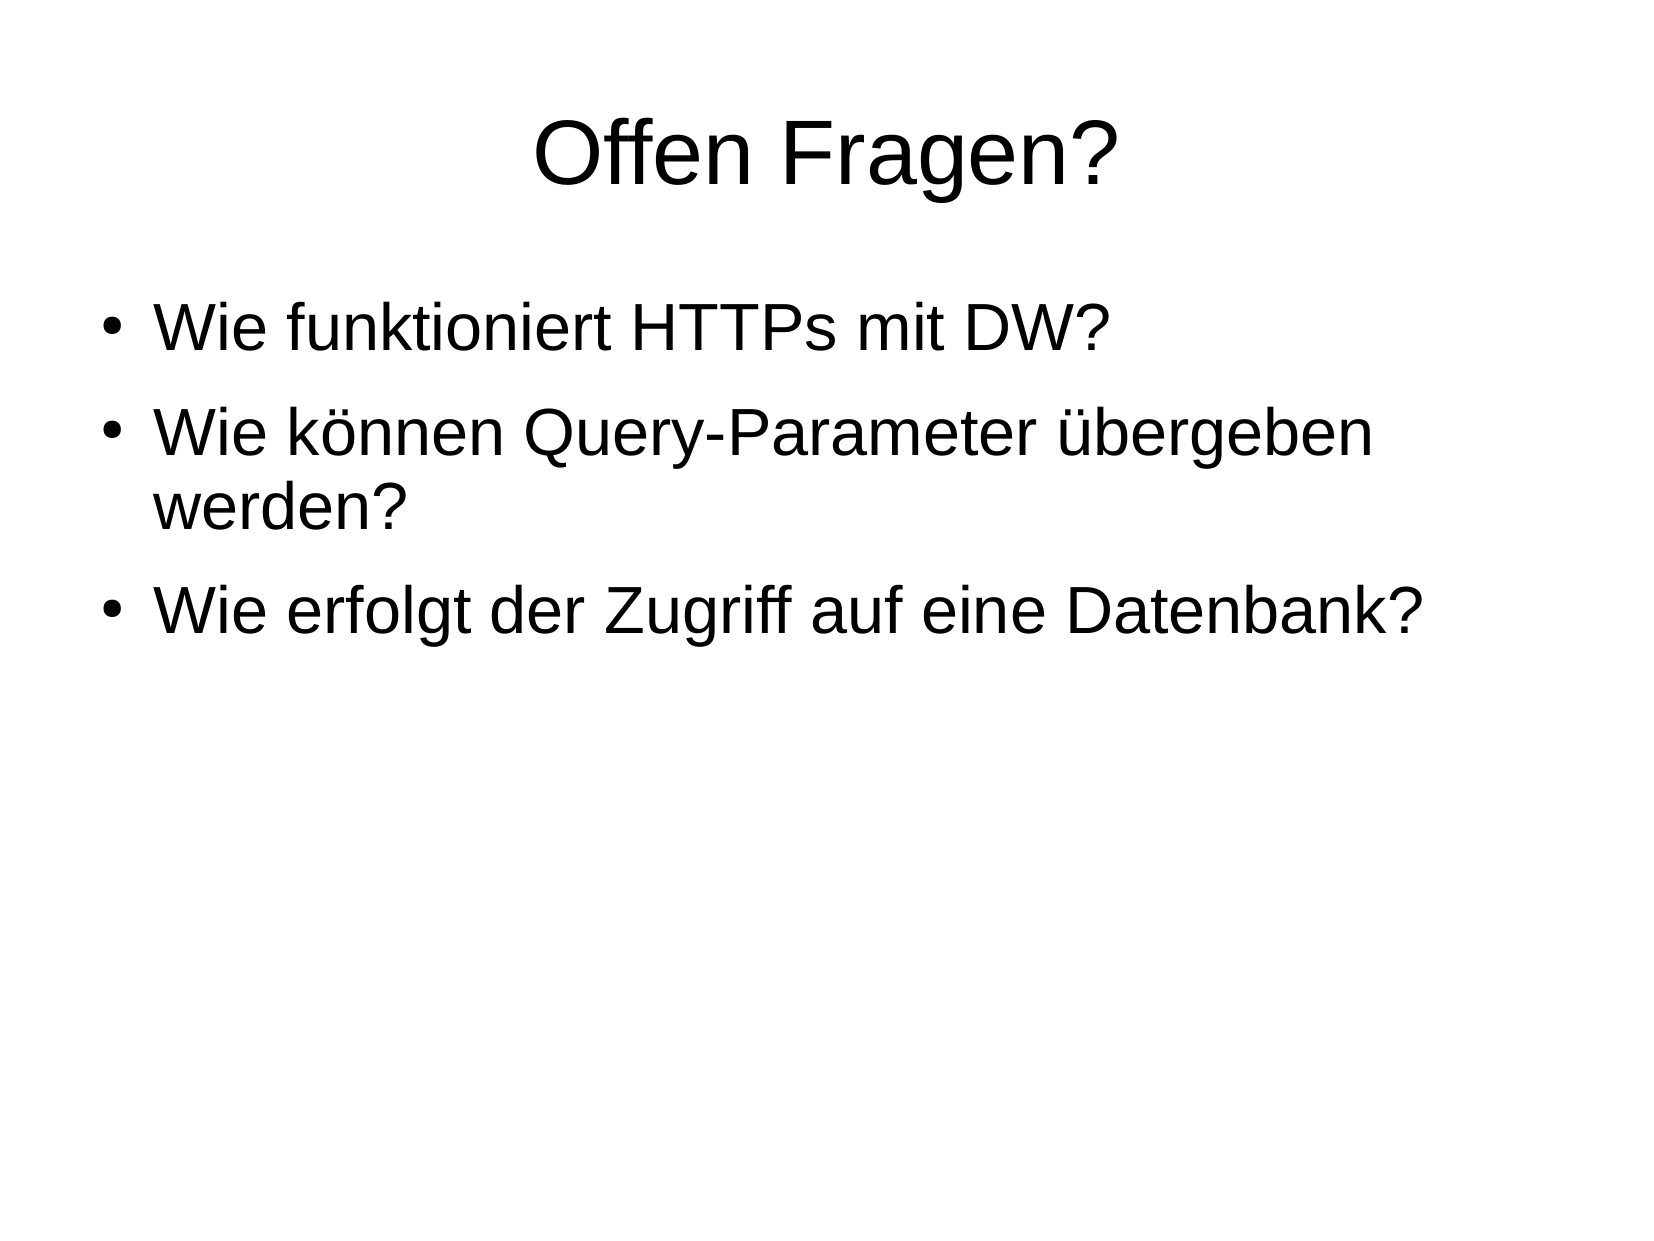

# Offen Fragen?
Wie funktioniert HTTPs mit DW?
Wie können Query-Parameter übergeben werden?
Wie erfolgt der Zugriff auf eine Datenbank?